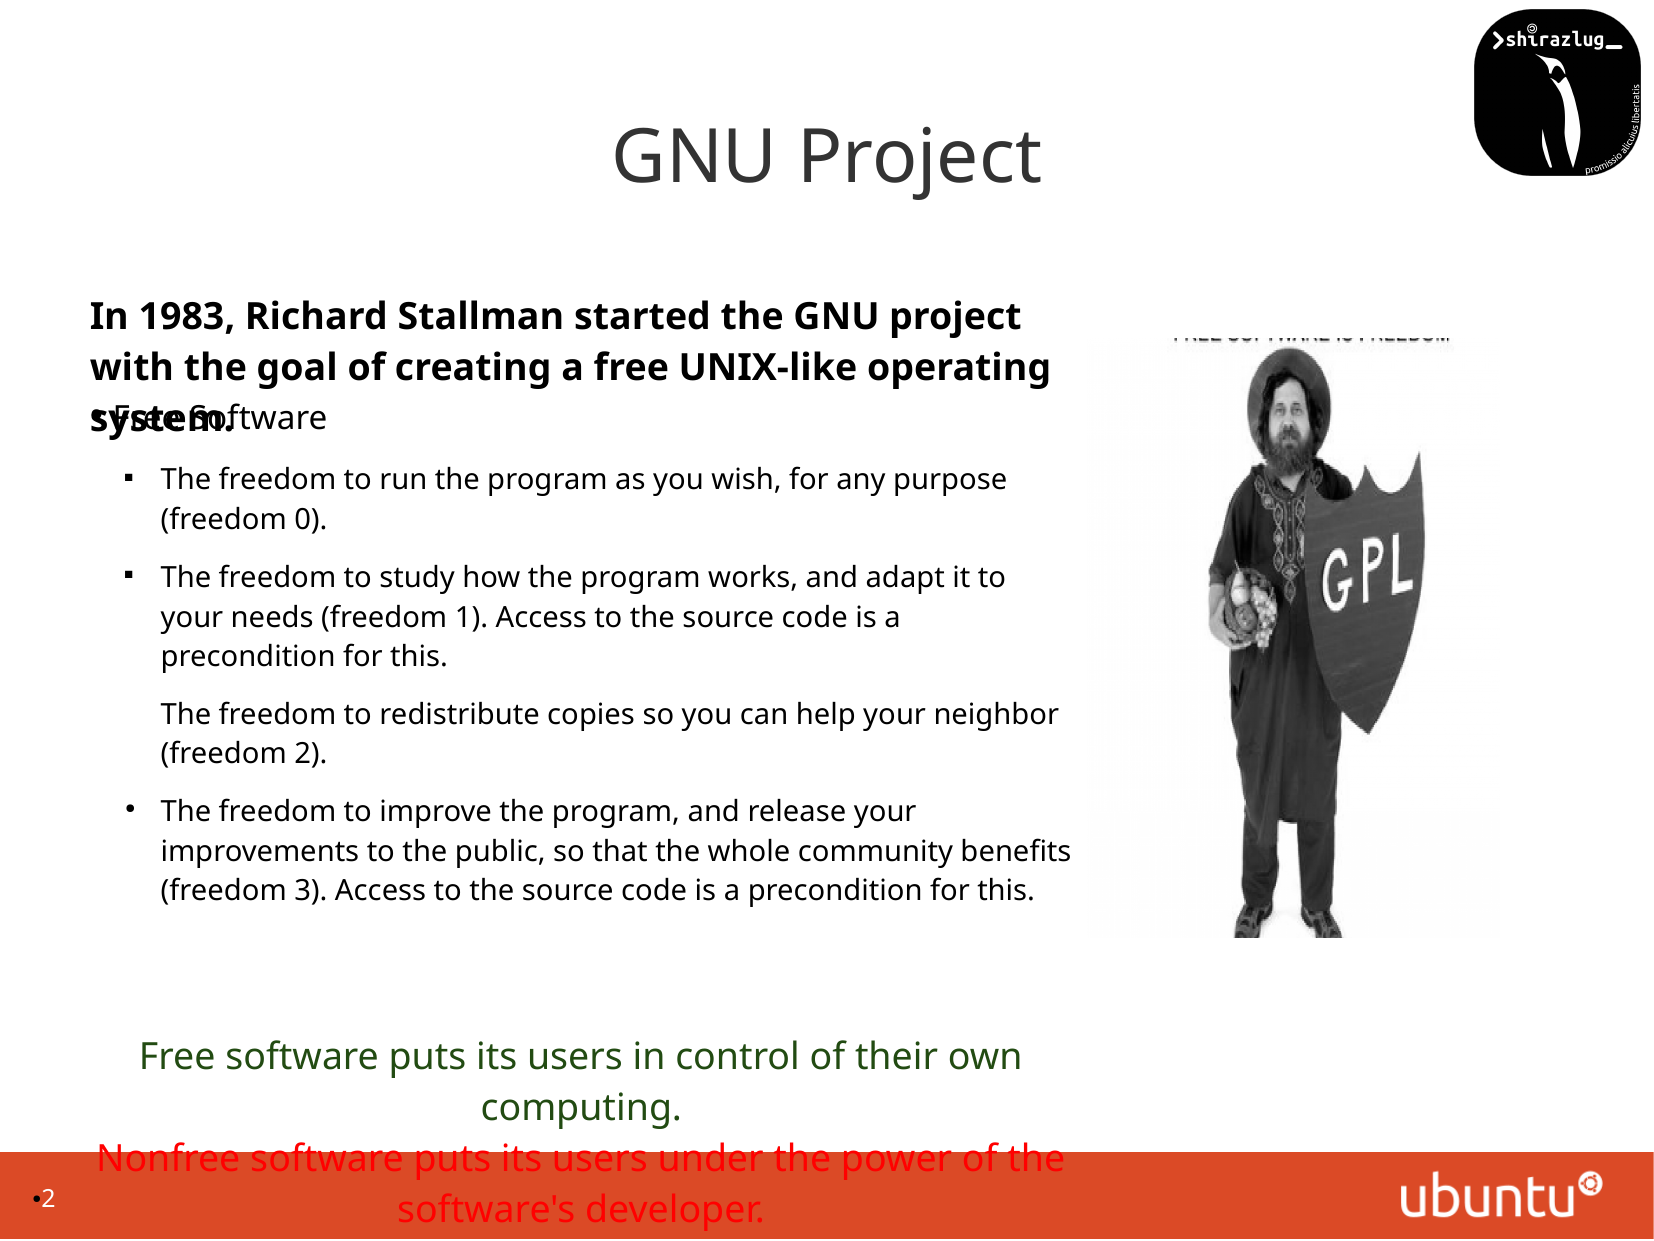

# GNU Project
In 1983, Richard Stallman started the GNU project with the goal of creating a free UNIX-like operating system.
 Free Software
The freedom to run the program as you wish, for any purpose (freedom 0).
The freedom to study how the program works, and adapt it to your needs (freedom 1). Access to the source code is a precondition for this.
The freedom to redistribute copies so you can help your neighbor (freedom 2).
The freedom to improve the program, and release your improvements to the public, so that the whole community benefits (freedom 3). Access to the source code is a precondition for this.
Free software puts its users in control of their own computing.
Nonfree software puts its users under the power of the software's developer.